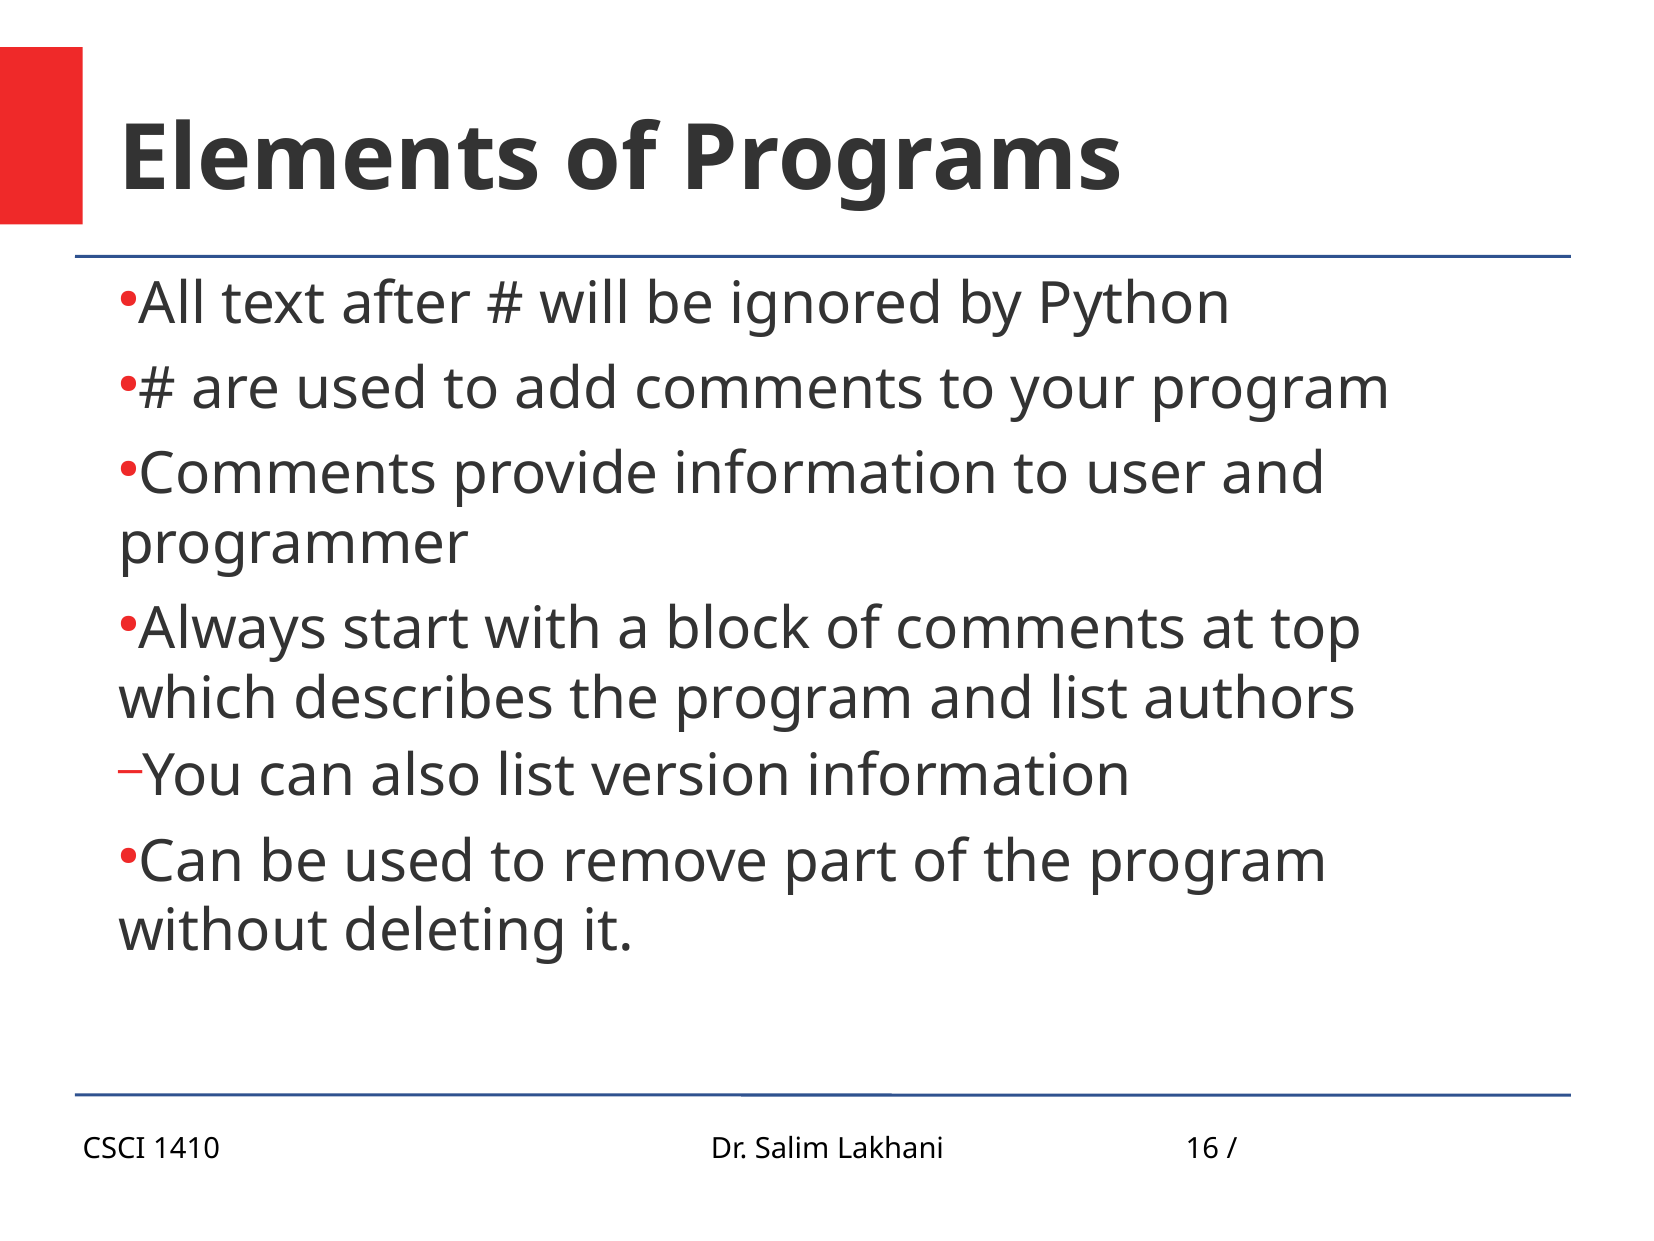

# Elements of Programs
All text after # will be ignored by Python
# are used to add comments to your program
Comments provide information to user and programmer
Always start with a block of comments at top which describes the program and list authors
You can also list version information
Can be used to remove part of the program without deleting it.
CSCI 1410
Dr. Salim Lakhani